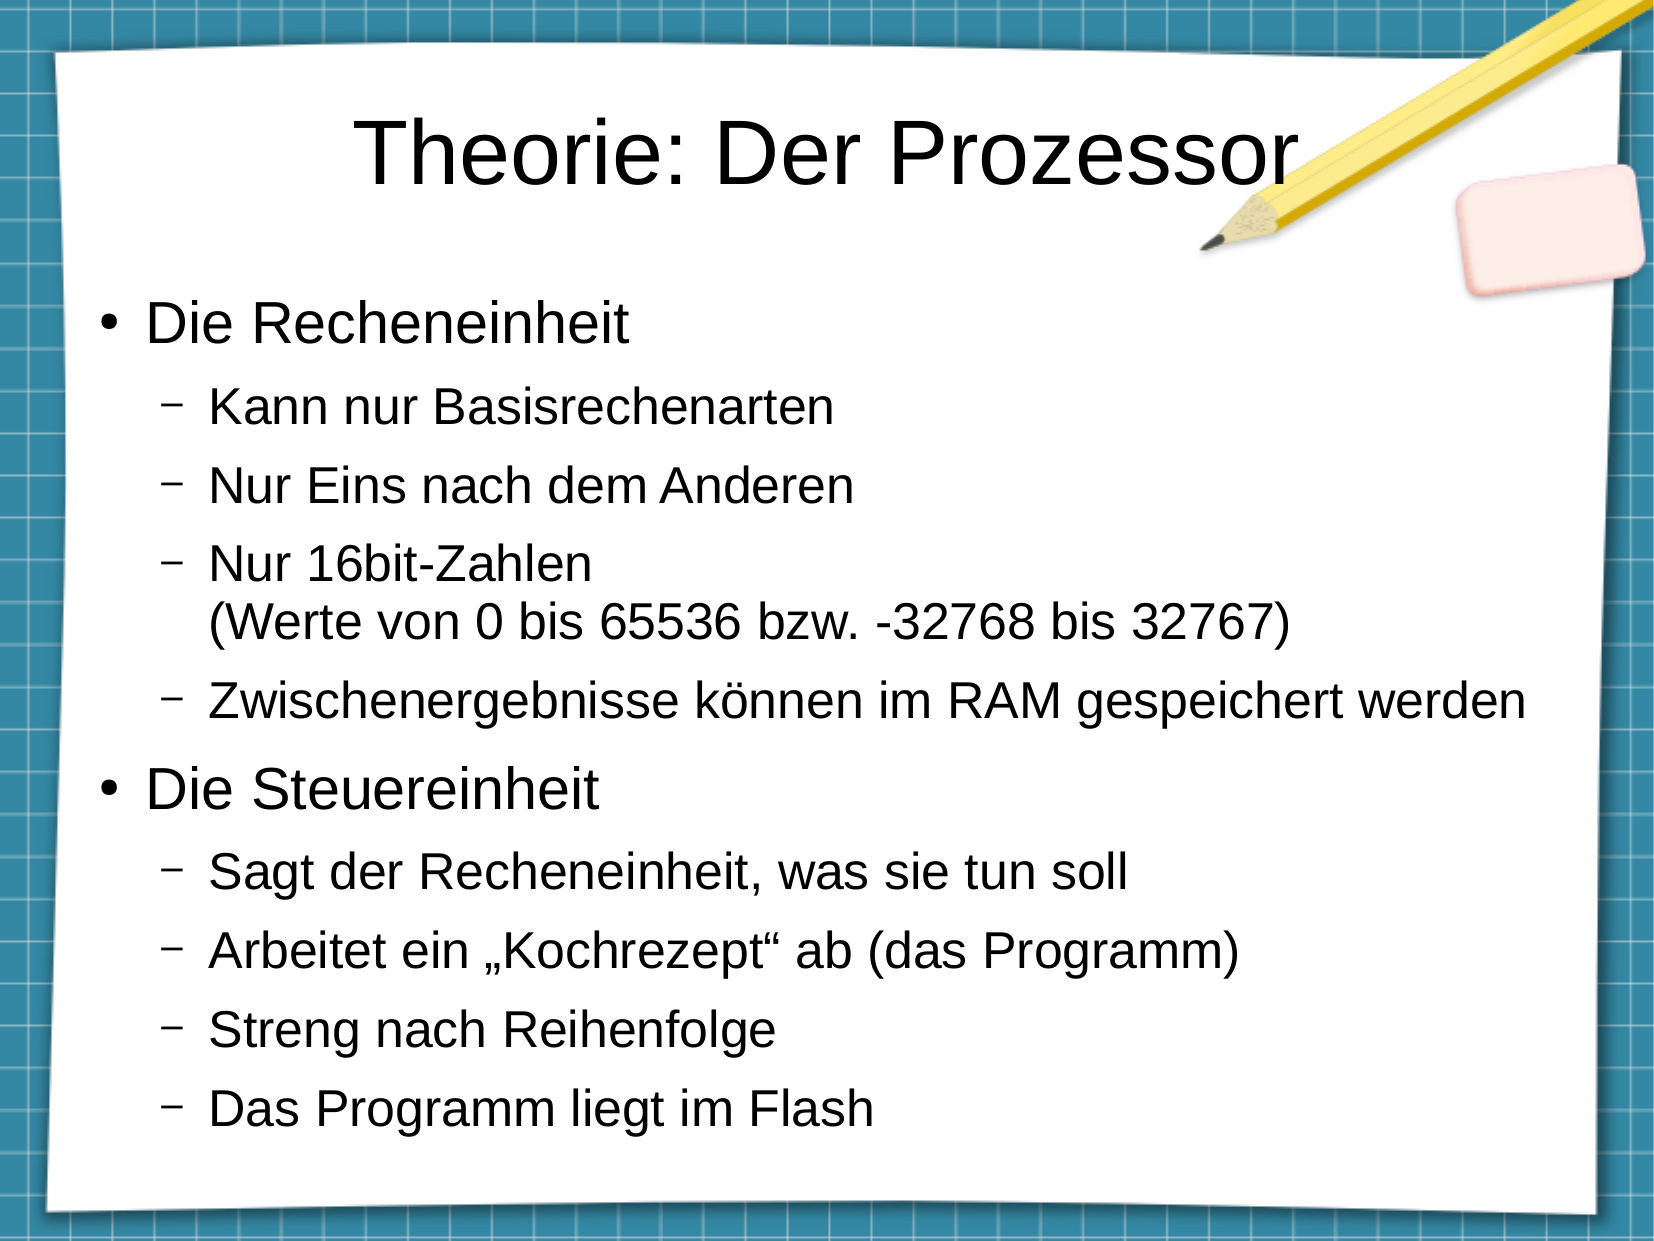

# Theorie: Der Prozessor
Die Recheneinheit
Kann nur Basisrechenarten
Nur Eins nach dem Anderen
Nur 16bit-Zahlen
(Werte von 0 bis 65536 bzw. -32768 bis 32767)
Zwischenergebnisse können im RAM gespeichert werden
Die Steuereinheit
Sagt der Recheneinheit, was sie tun soll
Arbeitet ein „Kochrezept“ ab (das Programm)
Streng nach Reihenfolge
Das Programm liegt im Flash